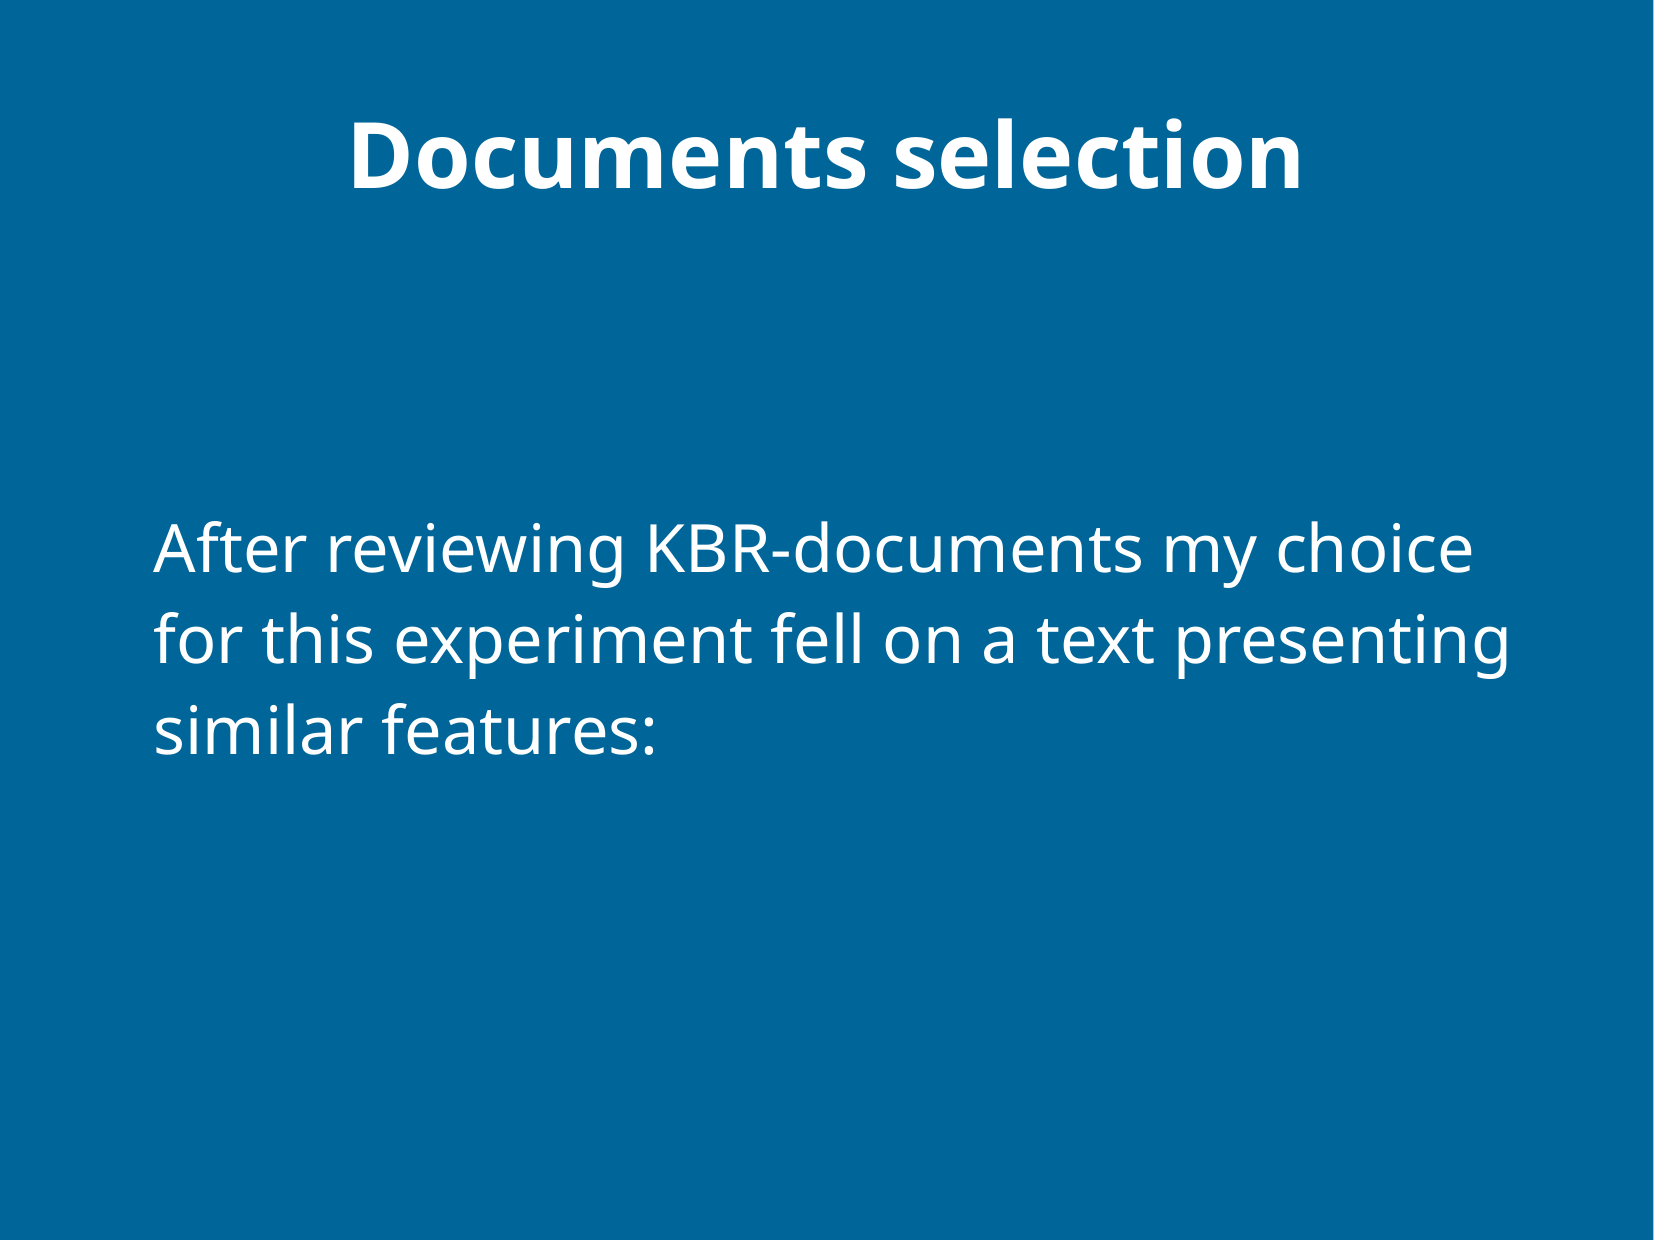

# Documents selection
After reviewing KBR-documents my choice for this experiment fell on a text presenting similar features: